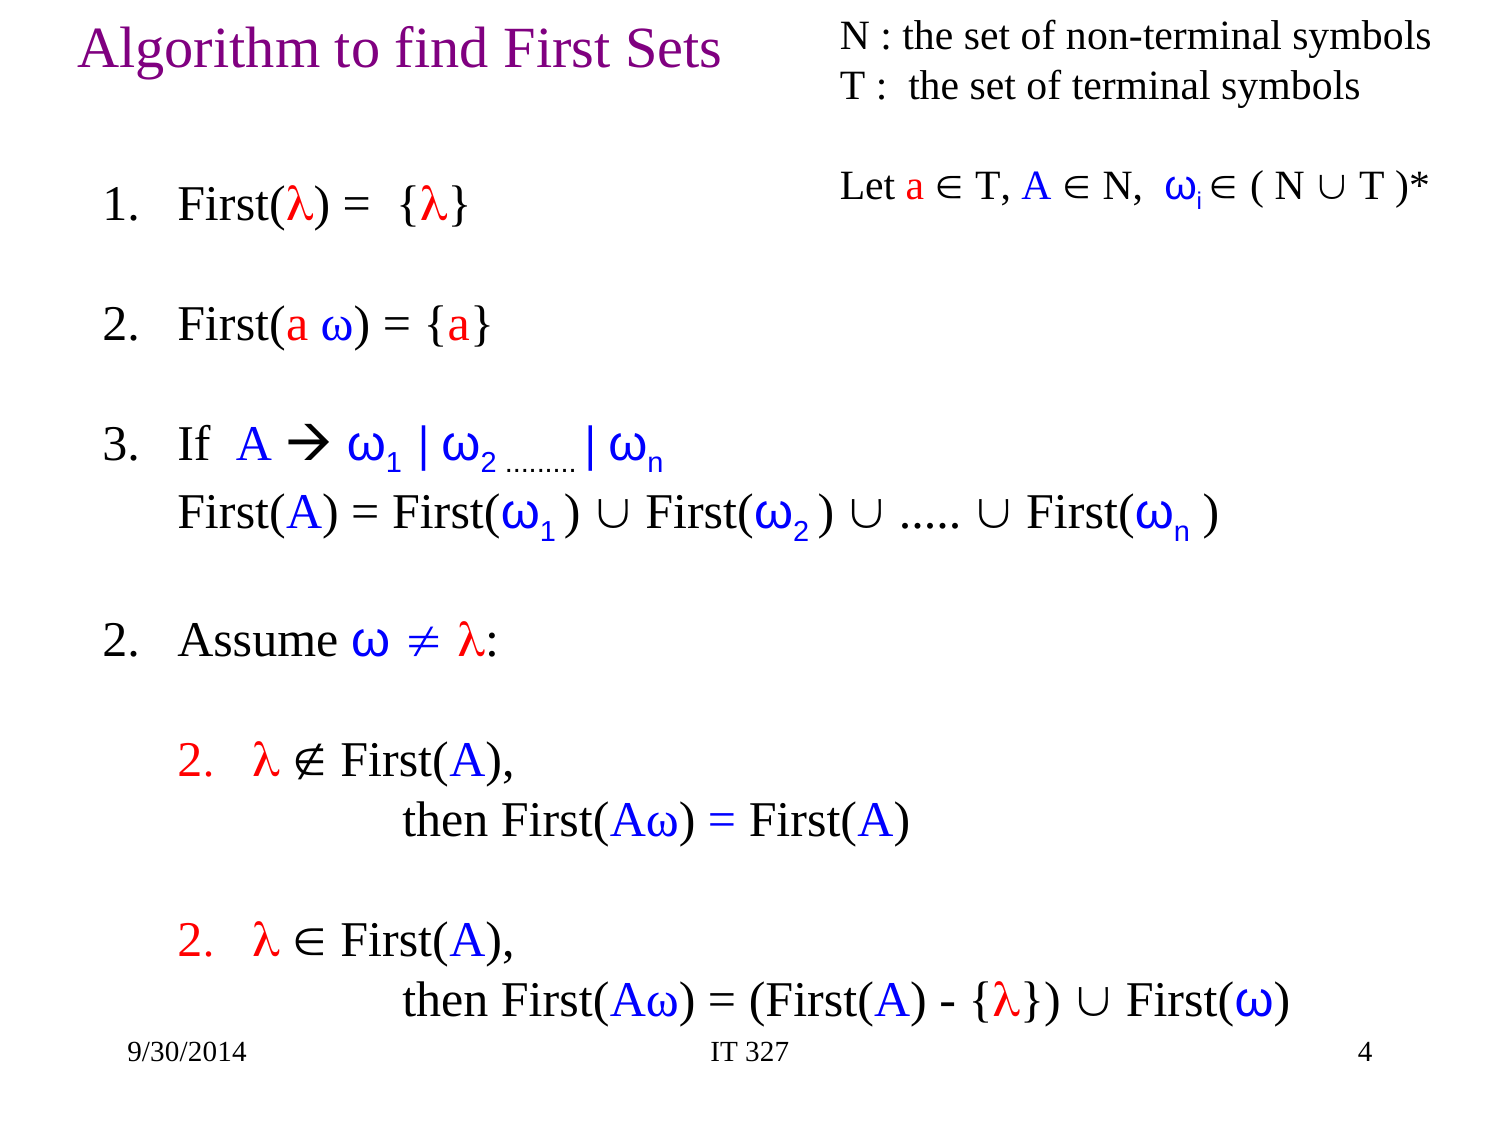

# Algorithm to find First Sets
N : the set of non-terminal symbols
T : the set of terminal symbols
Let a  T, A  N, ωi  ( N  T )*
First() = {}
First(a ω) = {a}
If A  ω1 | ω2 ......... | ωn
 First(A) = First(ω1 )  First(ω2 )  .....  First(ωn )
Assume ω  :
  First(A),
		then First(Aω) = First(A)
  First(A),
		then First(Aω) = (First(A) - {})  First(ω)
9/30/2014
IT 327